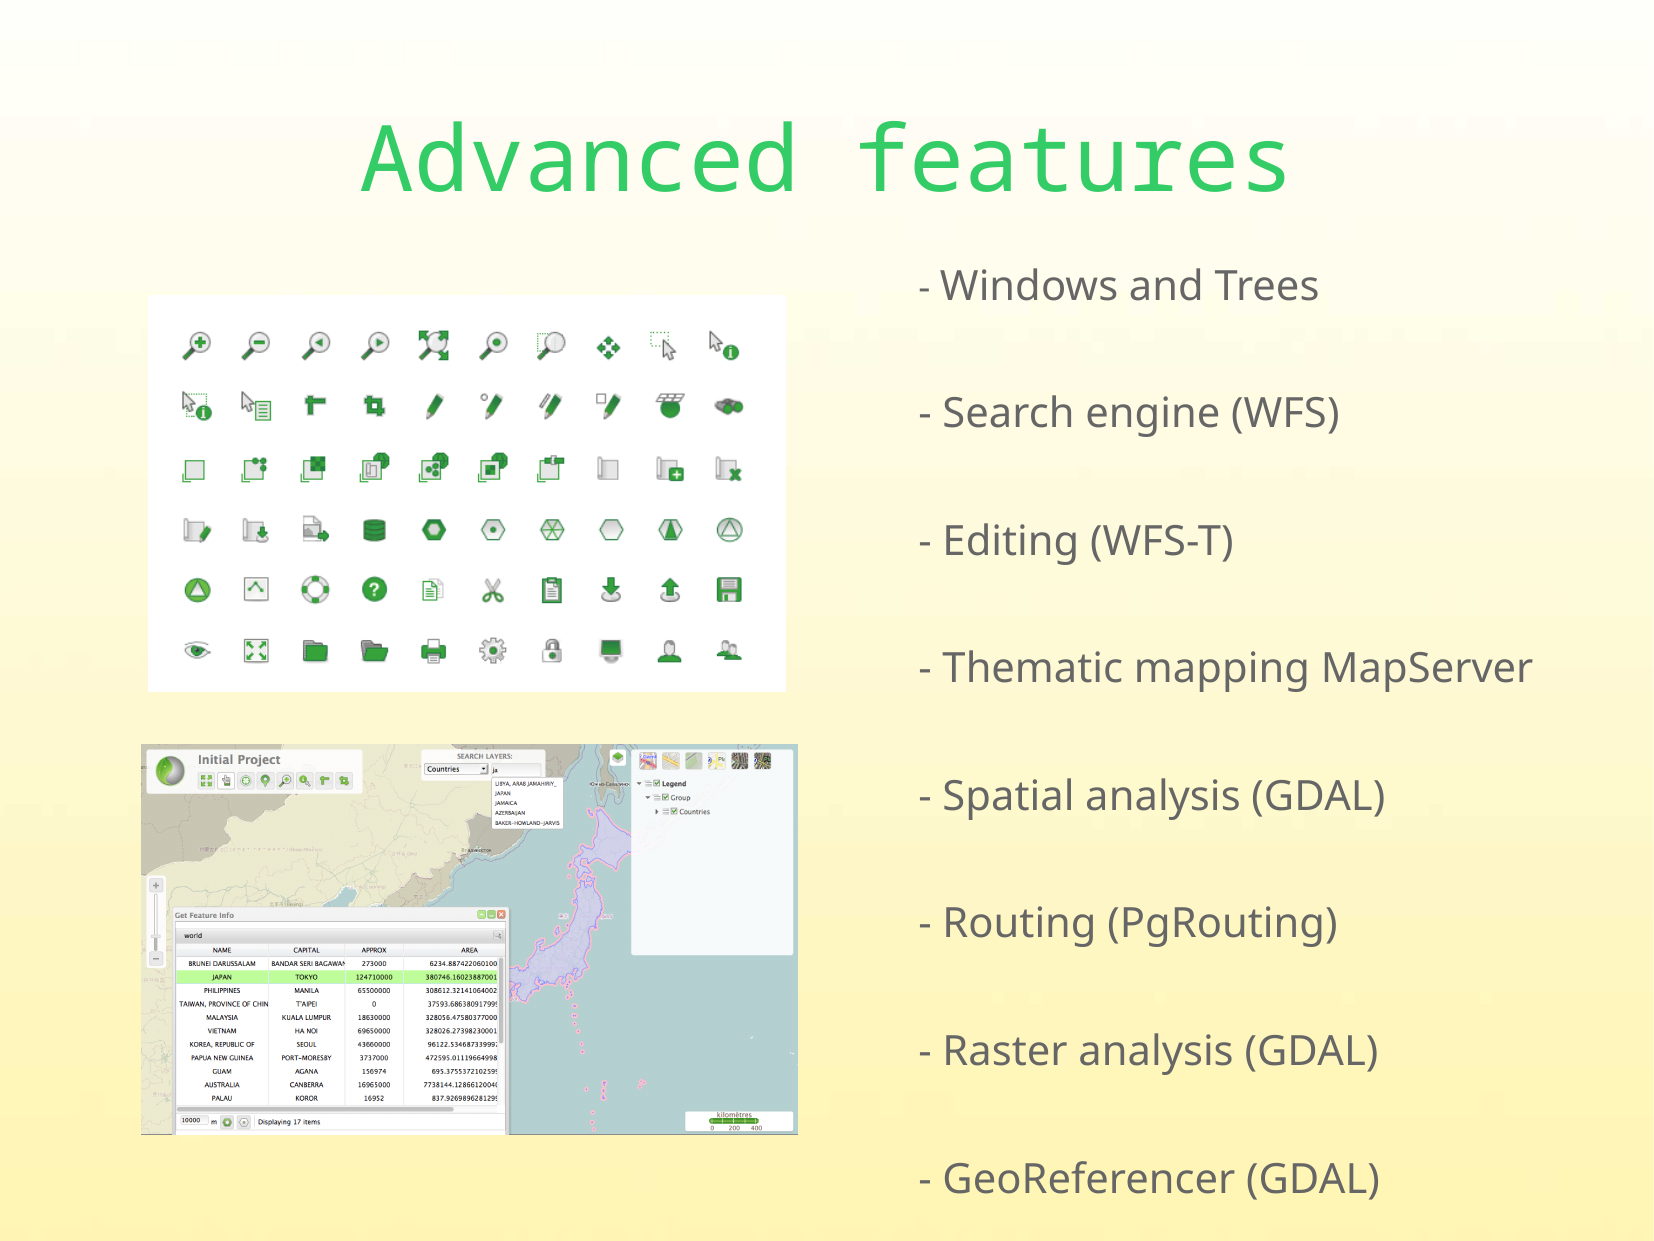

# Advanced features
- Windows and Trees
- Search engine (WFS)
- Editing (WFS-T)
- Thematic mapping MapServer
- Spatial analysis (GDAL)
- Routing (PgRouting)
- Raster analysis (GDAL)
- GeoReferencer (GDAL)